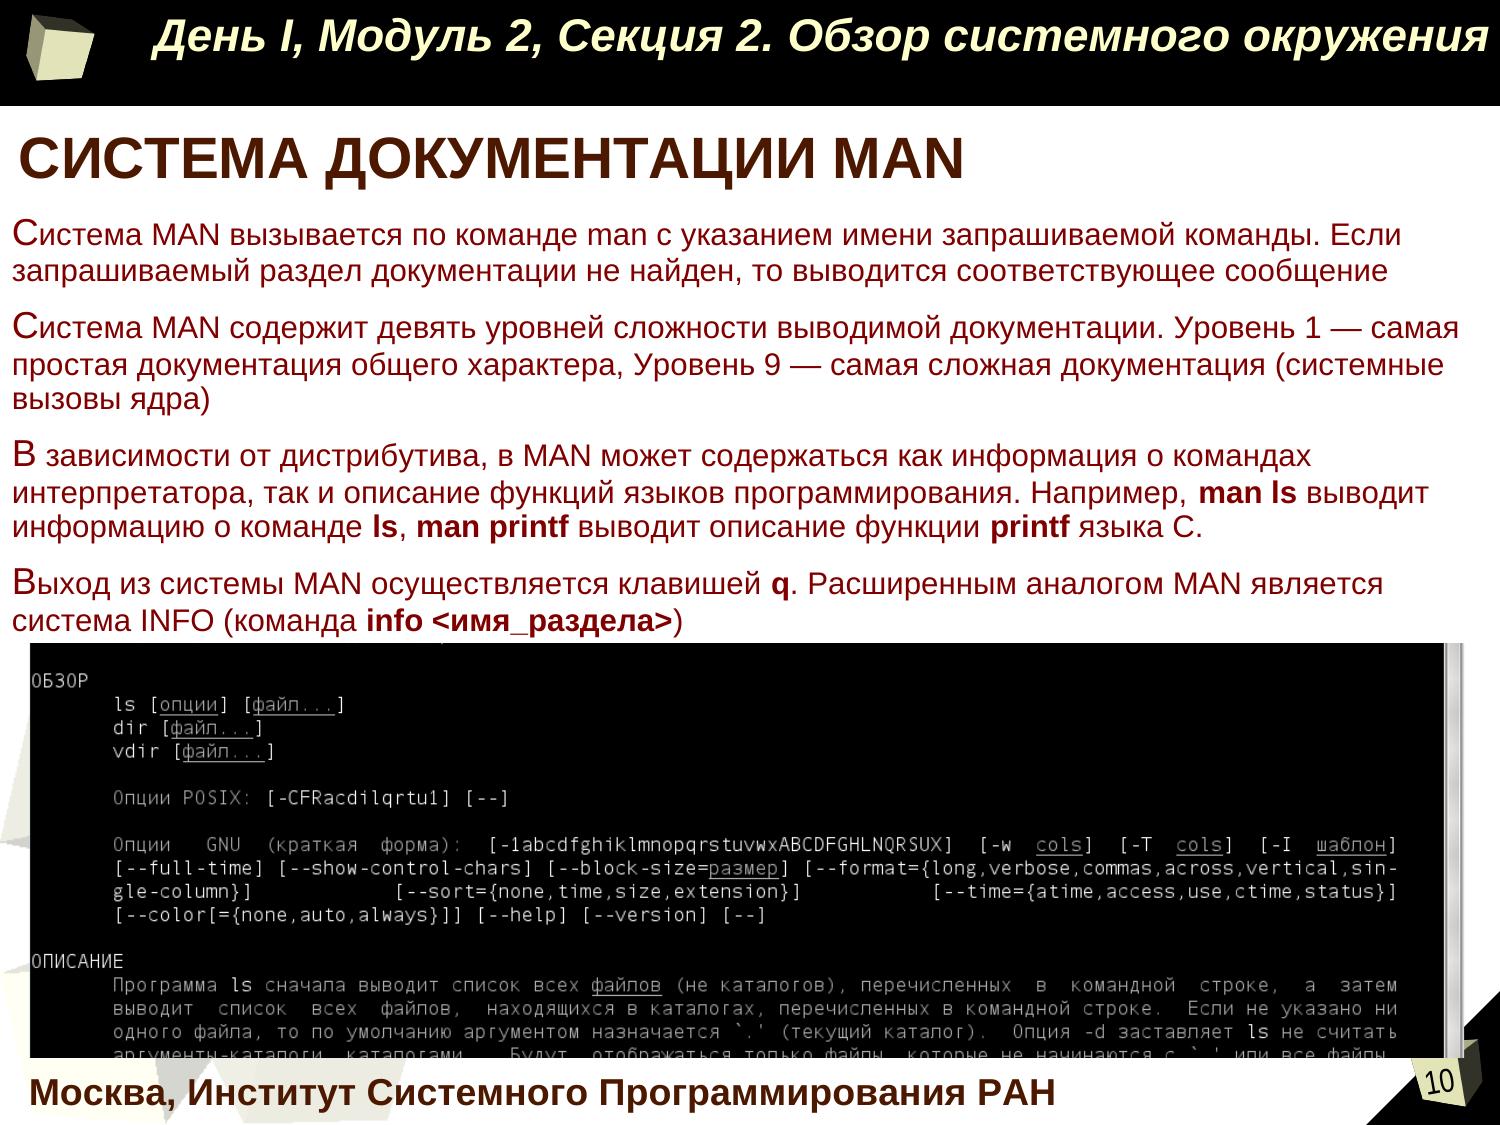

#
СИСТЕМА ДОКУМЕНТАЦИИ MAN
Система MAN вызывается по команде man с указанием имени запрашиваемой команды. Если запрашиваемый раздел документации не найден, то выводится соответствующее сообщение
Система MAN содержит девять уровней сложности выводимой документации. Уровень 1 — самая простая документация общего характера, Уровень 9 — самая сложная документация (системные вызовы ядра)
В зависимости от дистрибутива, в MAN может содержаться как информация о командах интерпретатора, так и описание функций языков программирования. Например, man ls выводит информацию о команде ls, man printf выводит описание функции printf языка C.
Выход из системы MAN осуществляется клавишей q. Расширенным аналогом MAN является система INFO (команда info <имя_раздела>)